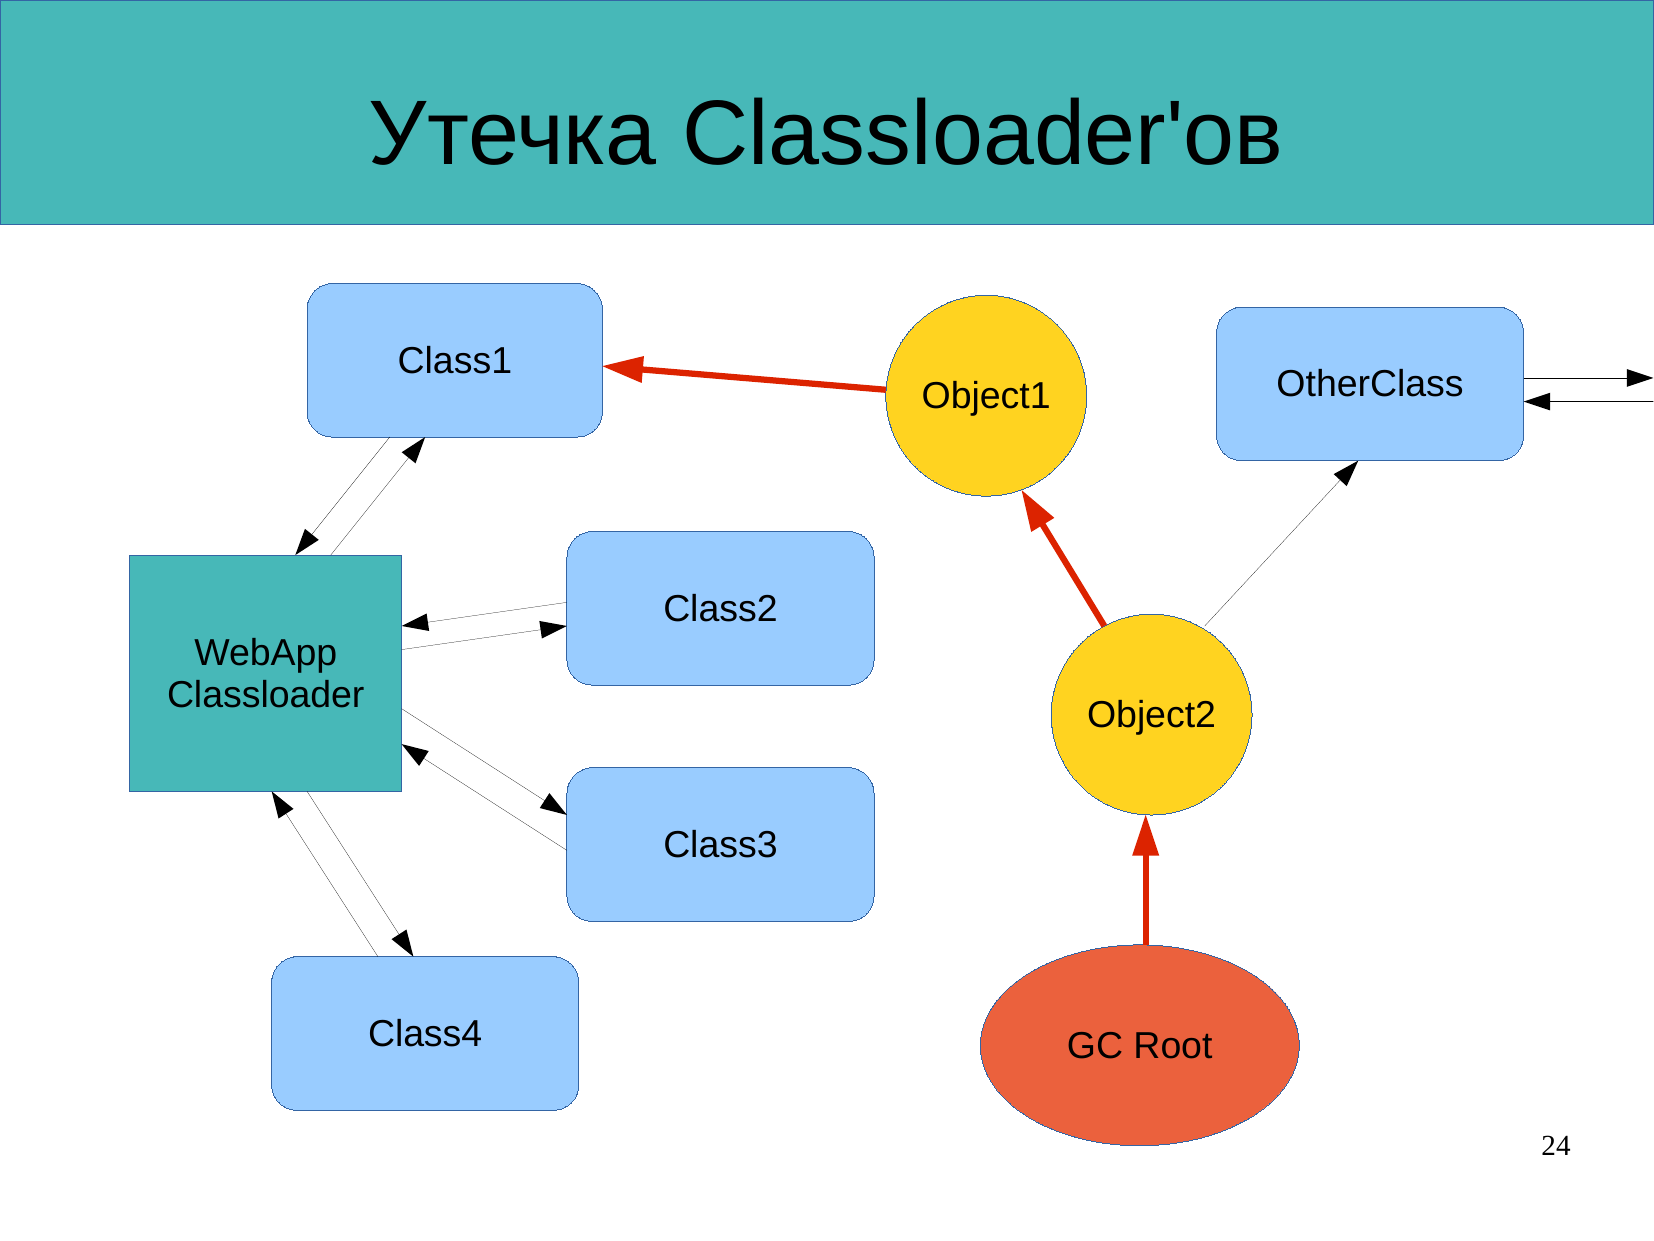

# Утечка Classloader'ов
Class1
Object1
OtherClass
Class2
WebApp
Classloader
Object2
Class3
GC Root
Class4
24